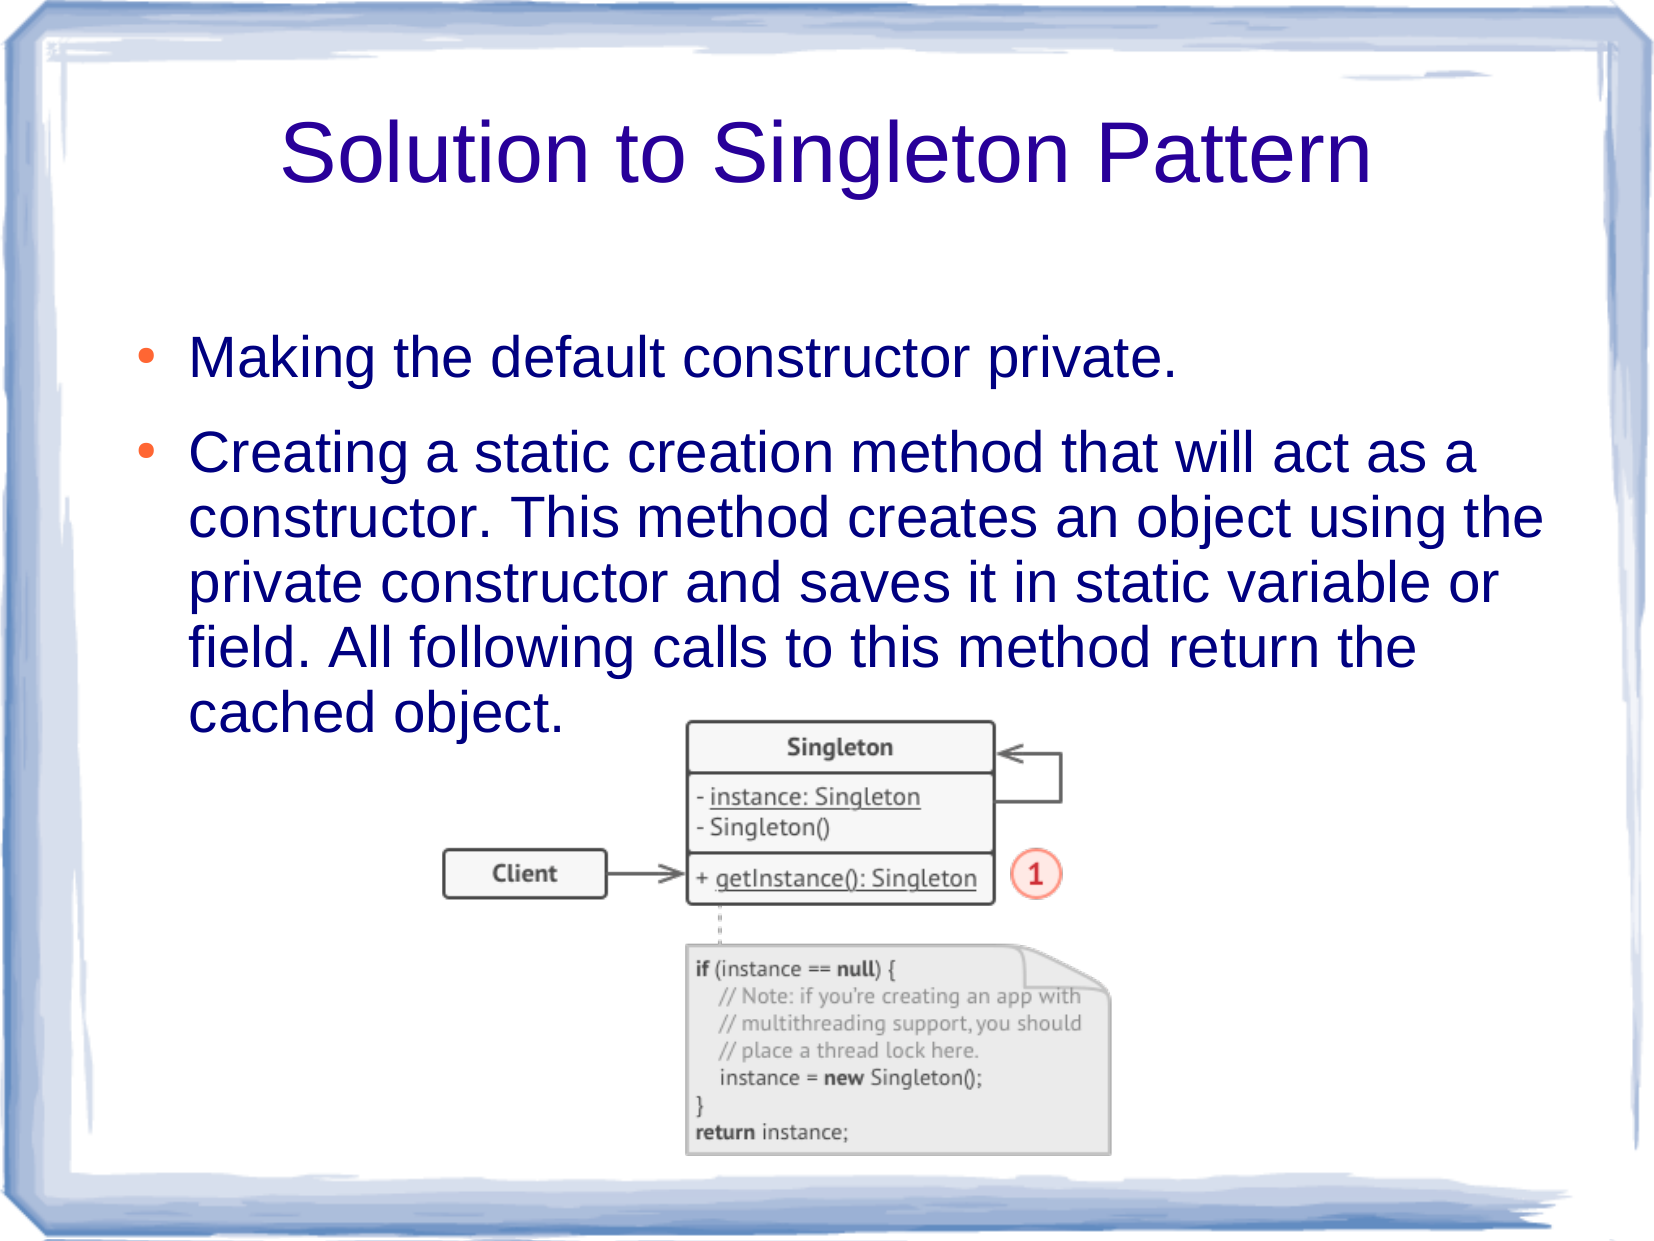

# Solution to Singleton Pattern
Making the default constructor private.
Creating a static creation method that will act as a constructor. This method creates an object using the private constructor and saves it in static variable or field. All following calls to this method return the cached object.